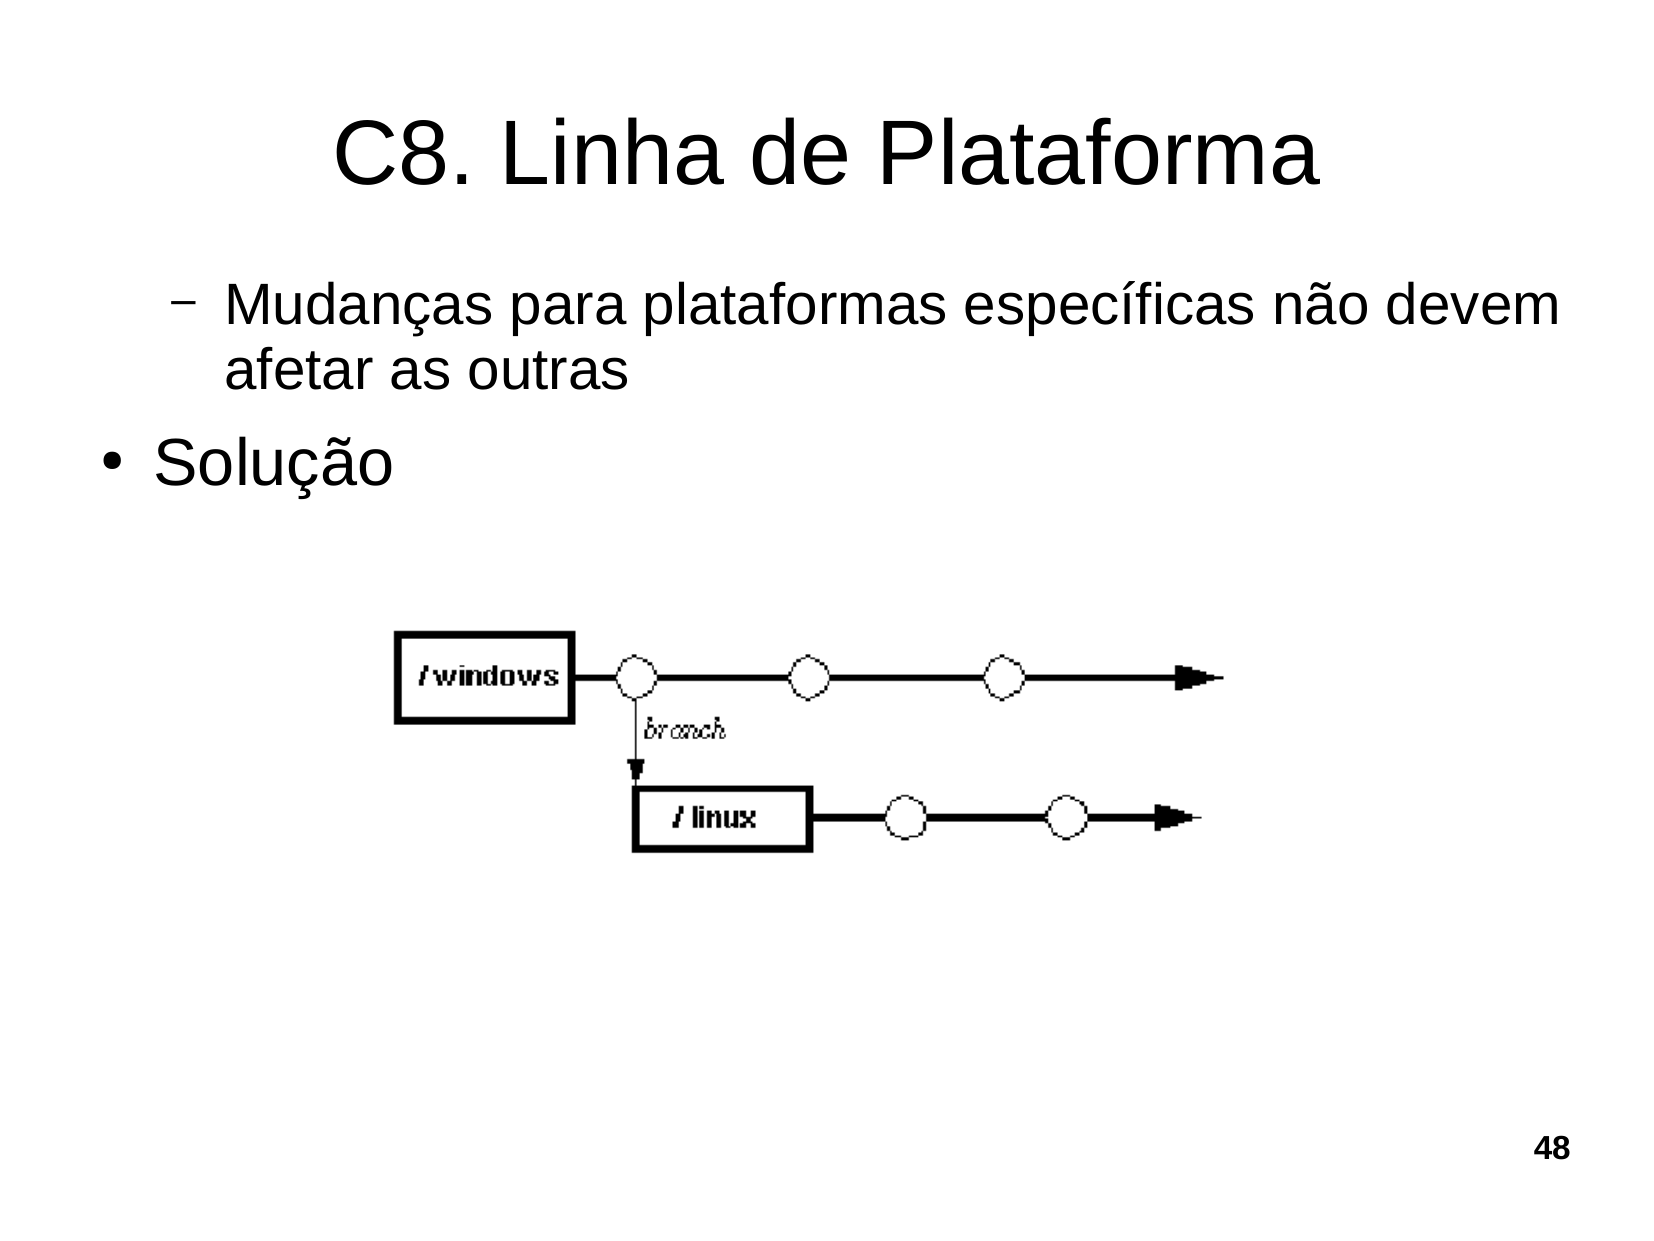

# C8. Linha de Plataforma
Mudanças para plataformas específicas não devem afetar as outras
Solução
48